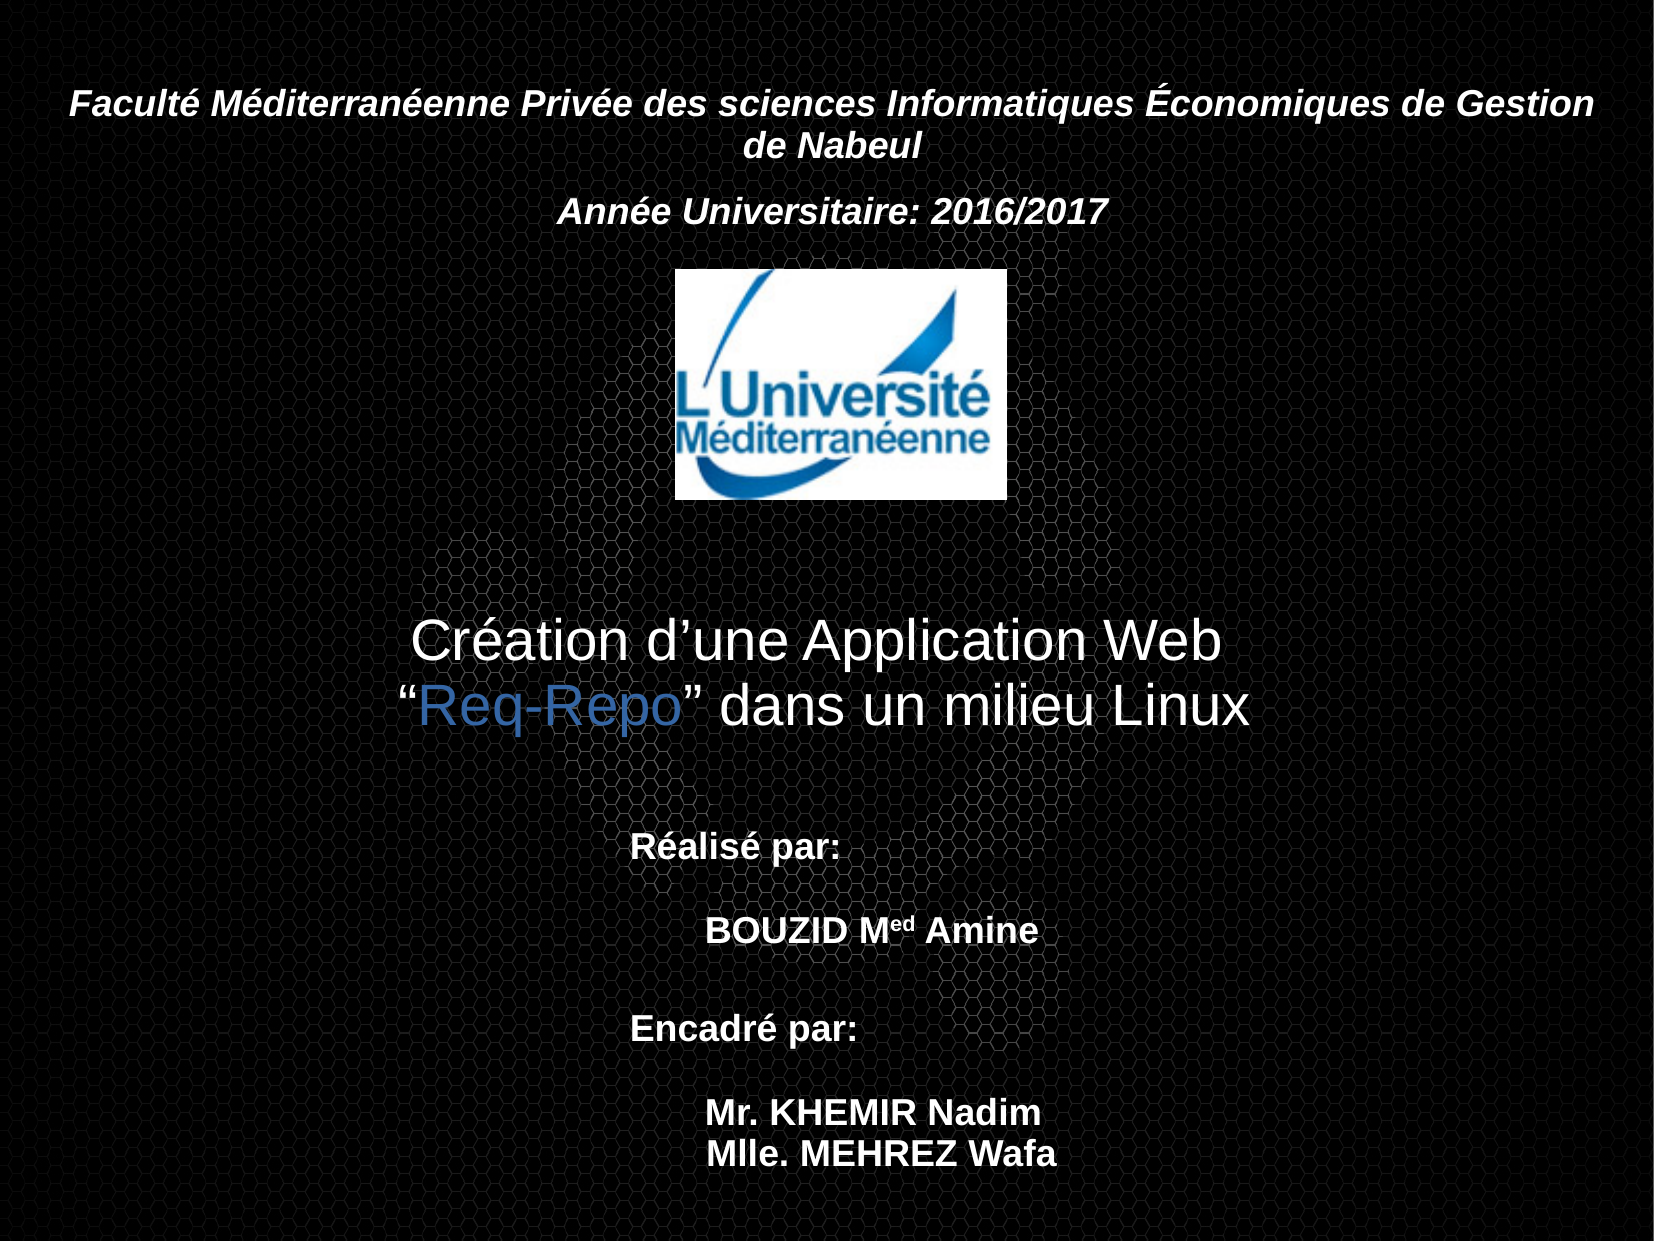

Faculté Méditerranéenne Privée des sciences Informatiques Économiques de Gestion de Nabeul
Année Universitaire: 2016/2017
# Création d’une Application Web “Req-Repo” dans un milieu Linux
Réalisé par:
	BOUZID Med Amine
Encadré par:
	Mr. KHEMIR Nadim
 Mlle. MEHREZ Wafa